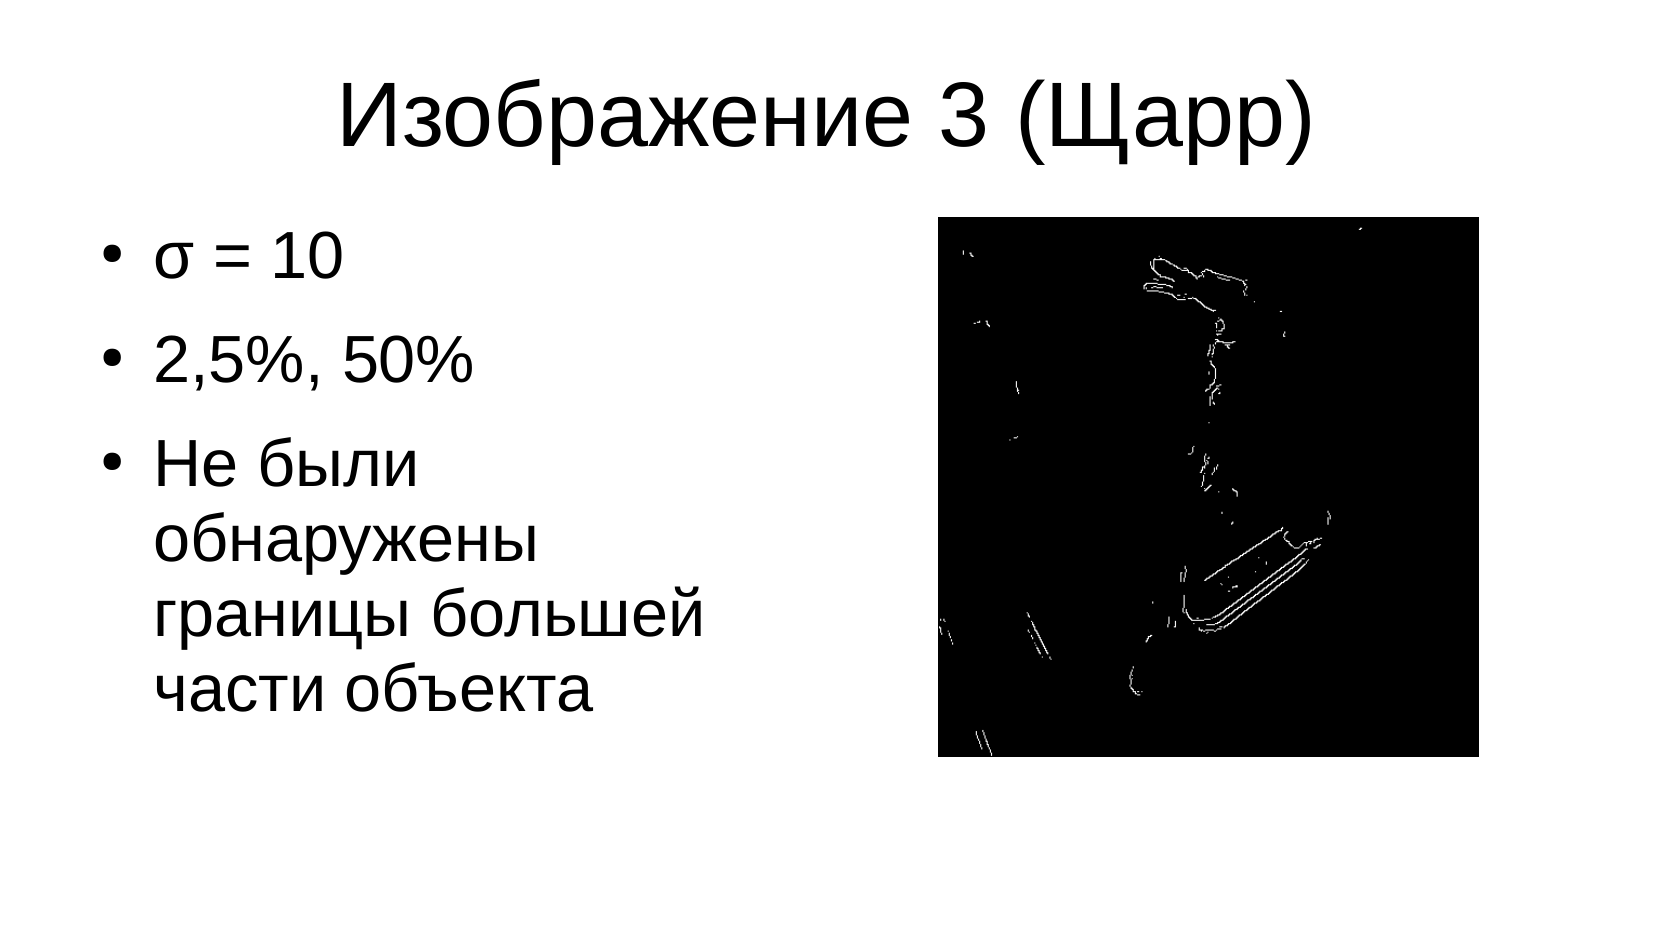

# Изображение 3 (Щарр)
σ = 10
2,5%, 50%
Не были обнаружены границы большей части объекта